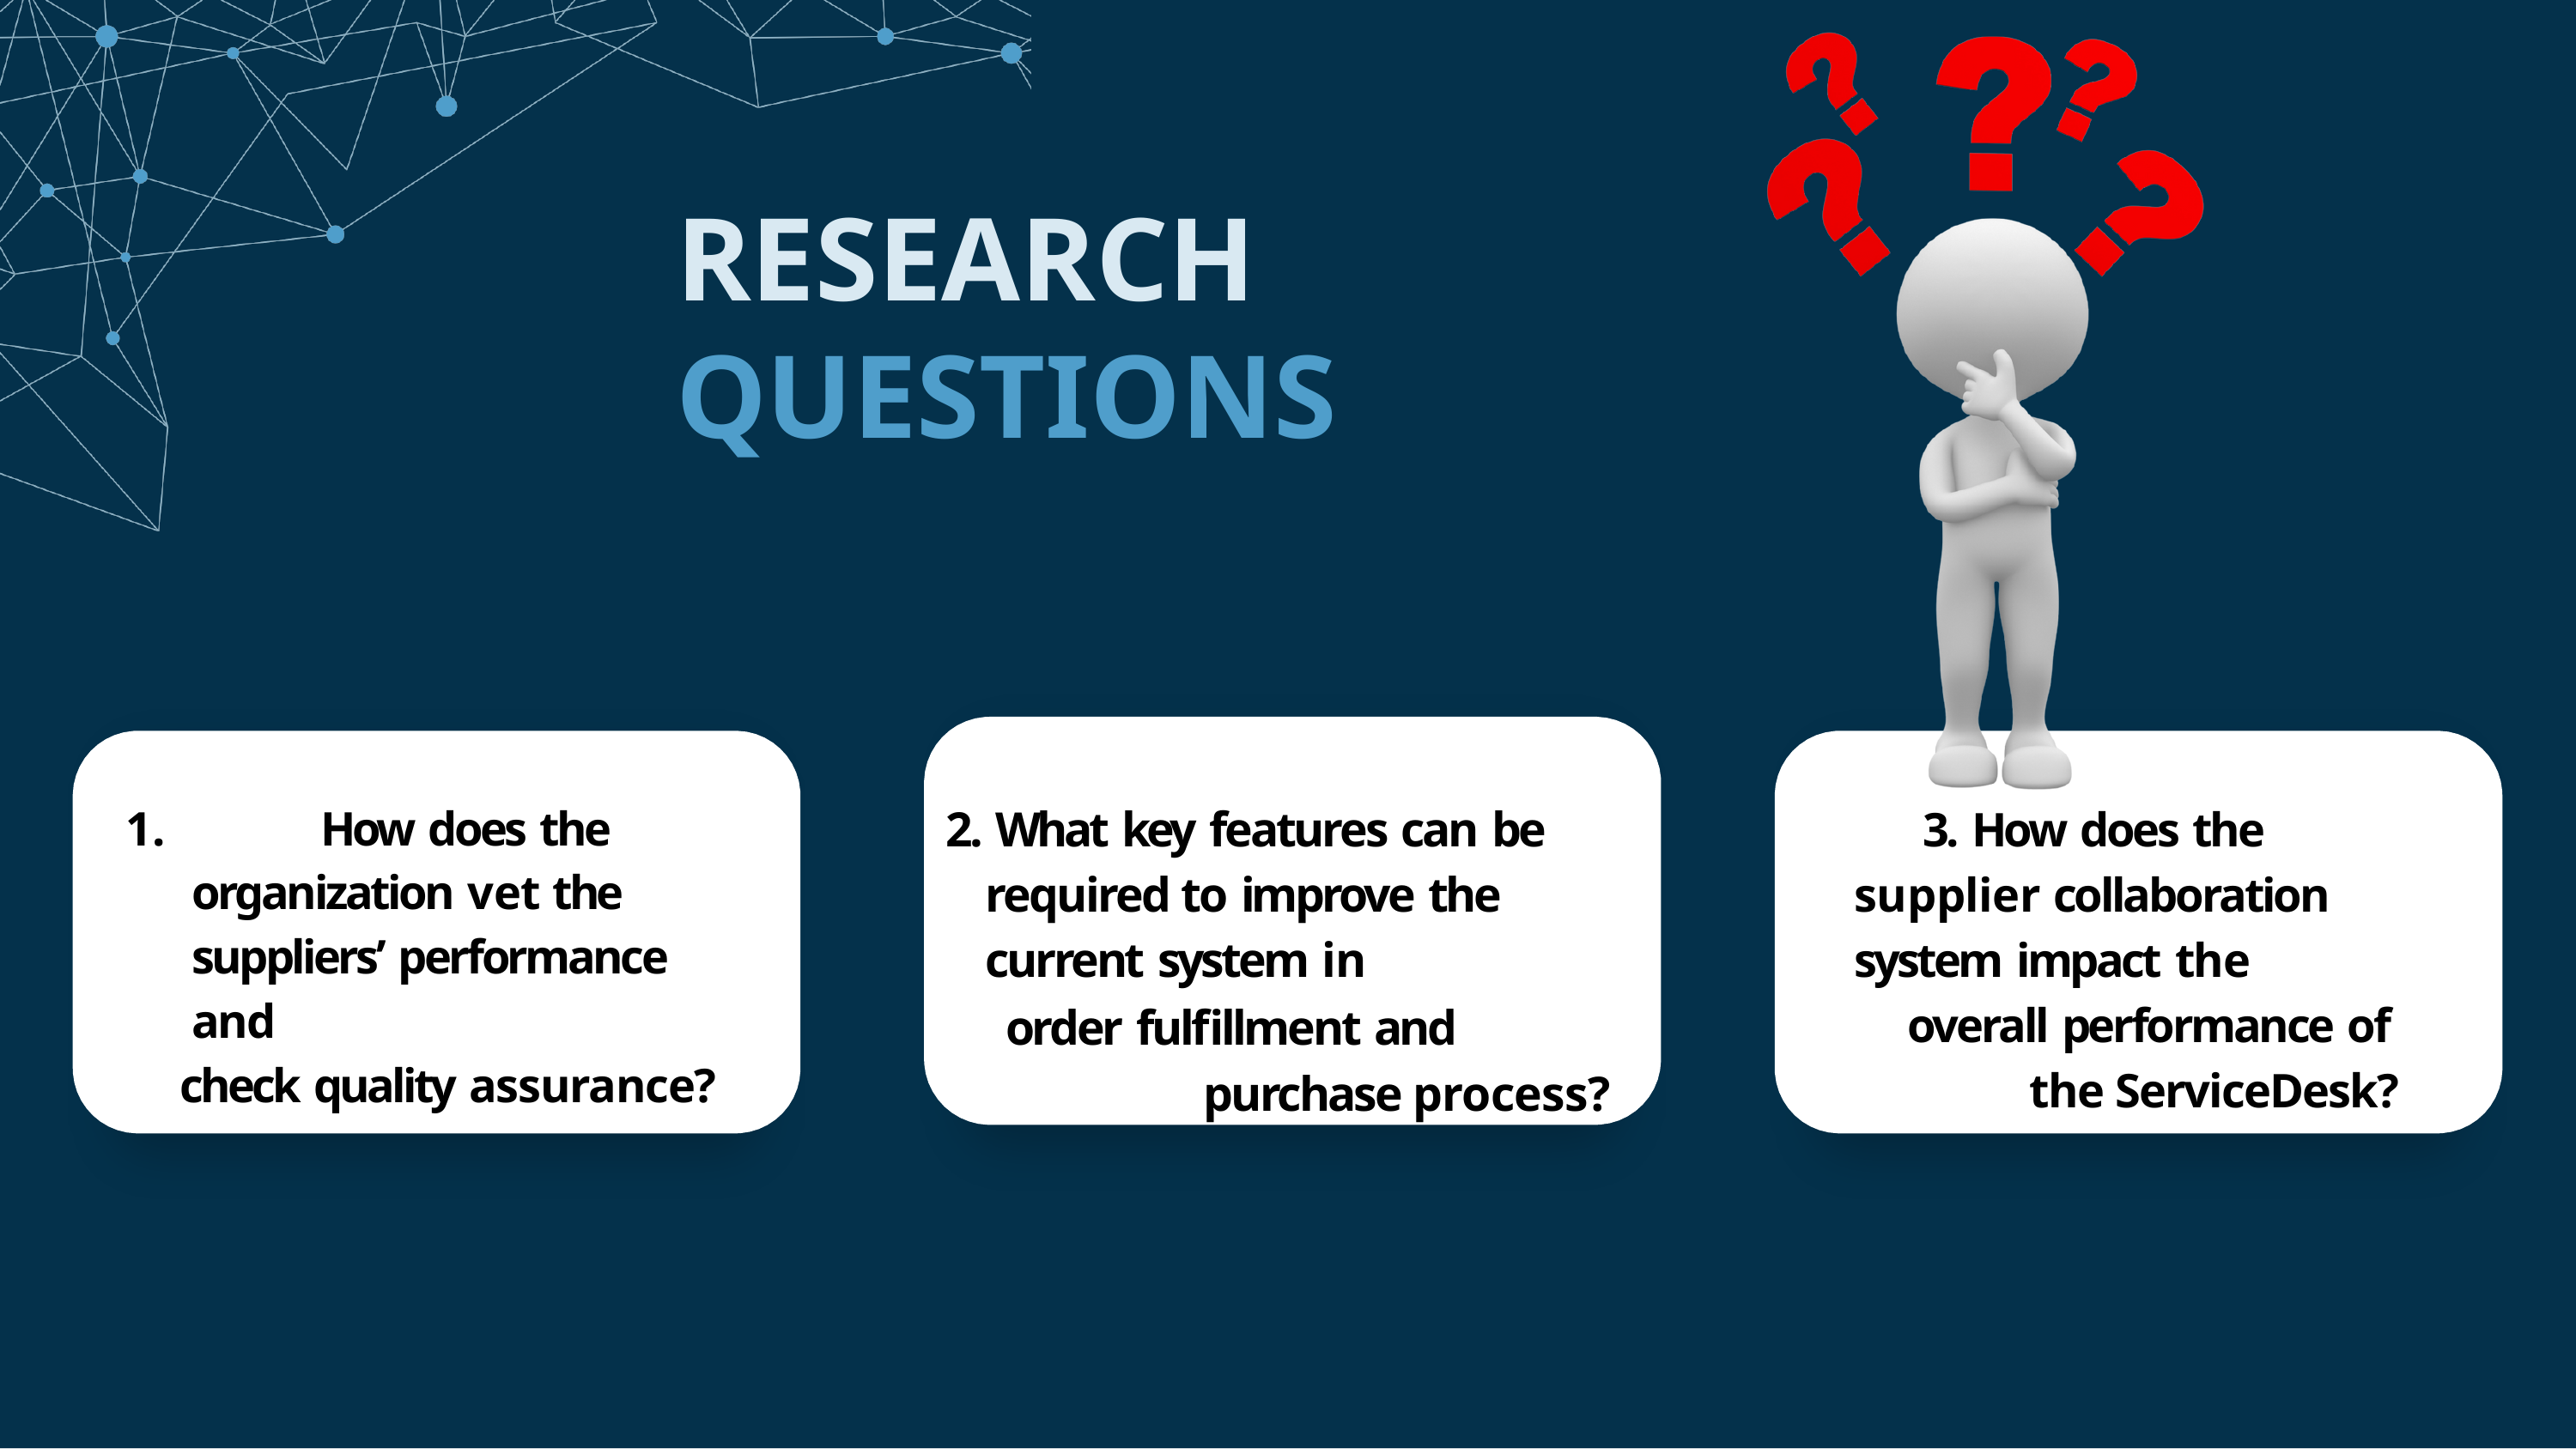

# RESEARCH	QUESTIONS
1.		How does the organization vet the suppliers’ performance and
check quality assurance?
3. How does the supplier collaboration system impact the
overall performance of the ServiceDesk?
2. What key features can be required to improve the current system in
order fulfillment and purchase process?